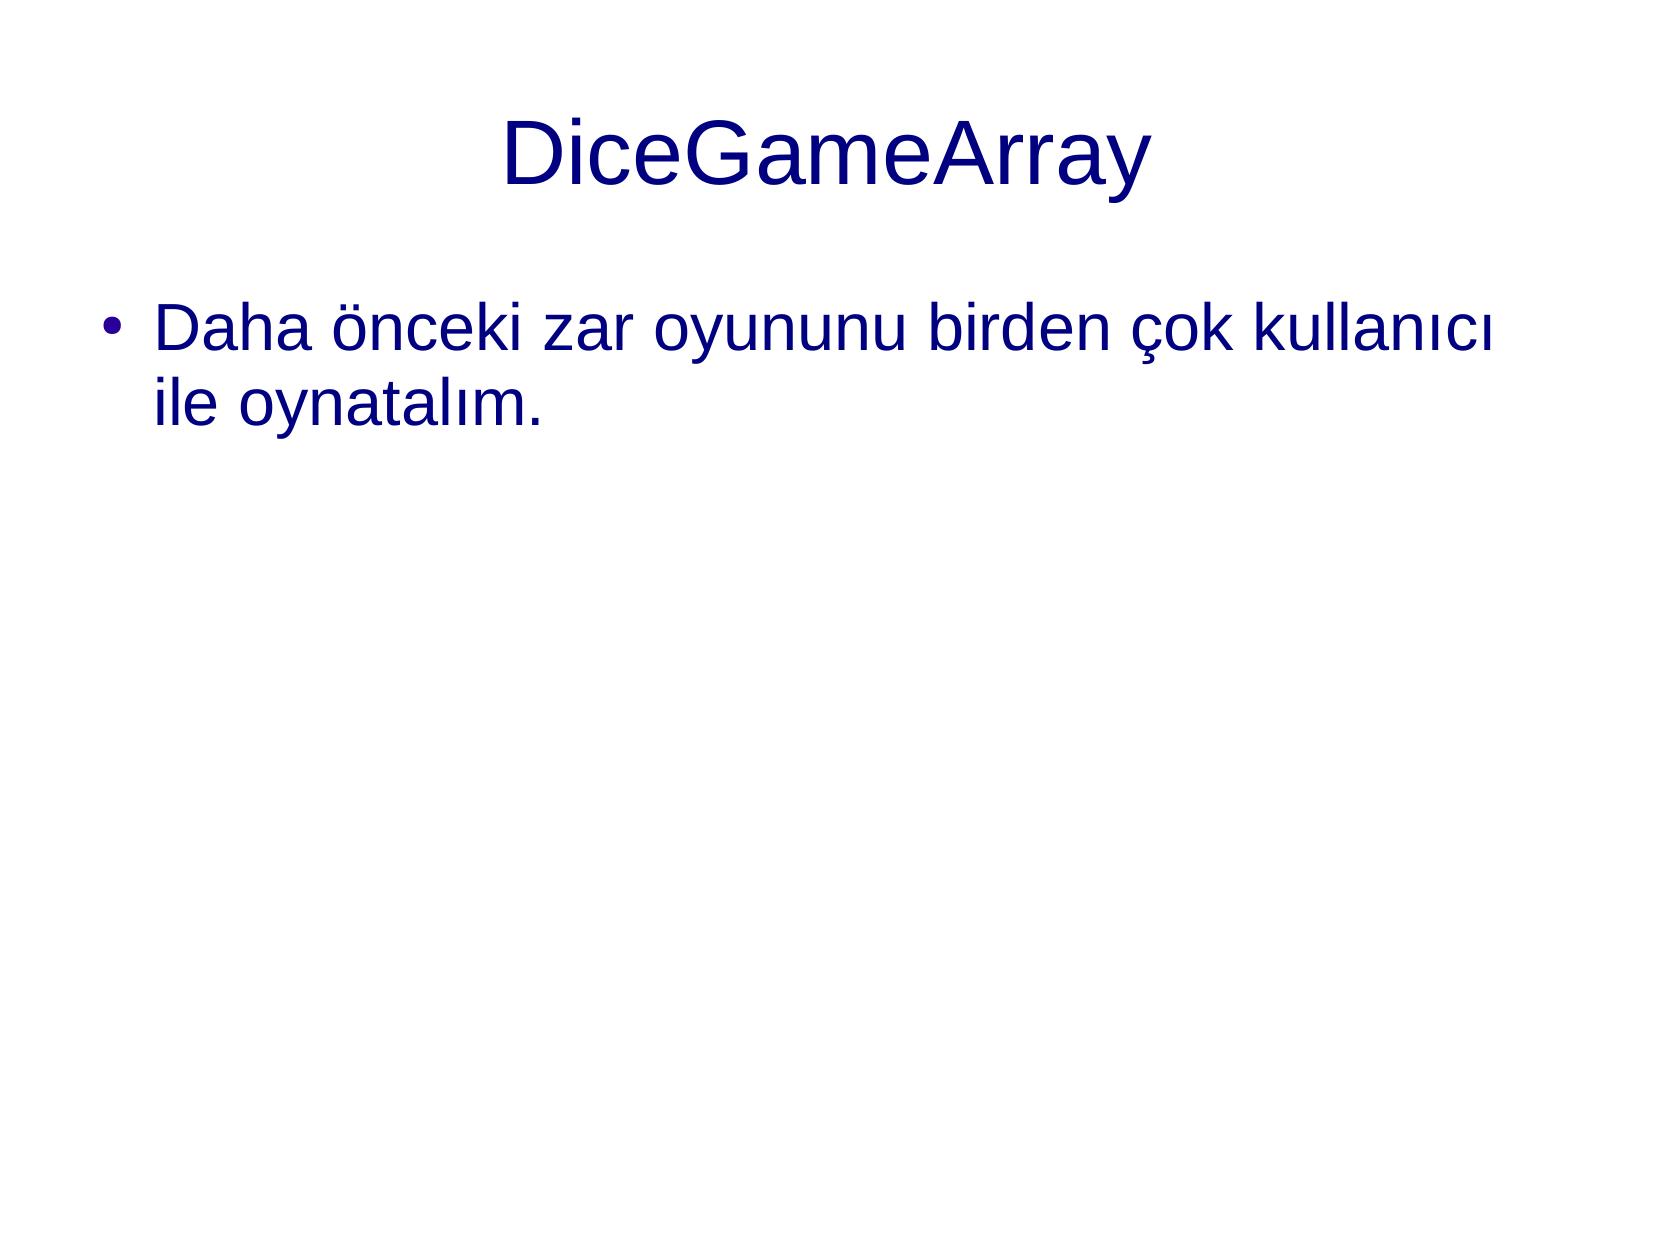

# DiceGameArray
Daha önceki zar oyununu birden çok kullanıcı ile oynatalım.